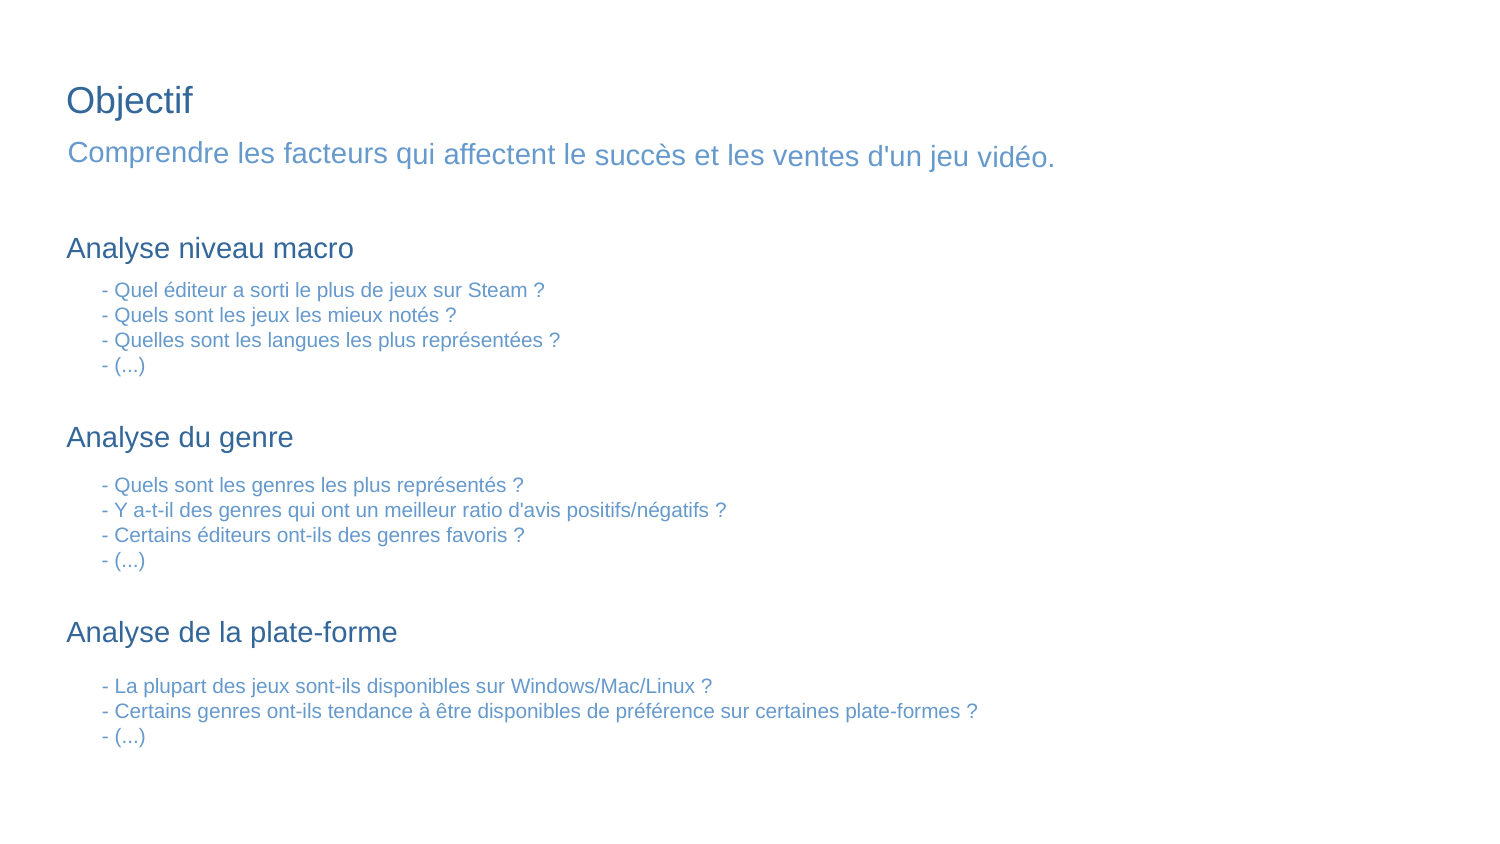

# Objectif
Comprendre les facteurs qui affectent le succès et les ventes d'un jeu vidéo.
Analyse niveau macro
- Quel éditeur a sorti le plus de jeux sur Steam ?
- Quels sont les jeux les mieux notés ?
- Quelles sont les langues les plus représentées ?
- (...)
Analyse du genre
- Quels sont les genres les plus représentés ?
- Y a-t-il des genres qui ont un meilleur ratio d'avis positifs/négatifs ?
- Certains éditeurs ont-ils des genres favoris ?
- (...)
Analyse de la plate-forme
- La plupart des jeux sont-ils disponibles sur Windows/Mac/Linux ?
- Certains genres ont-ils tendance à être disponibles de préférence sur certaines plate-formes ?
- (...)